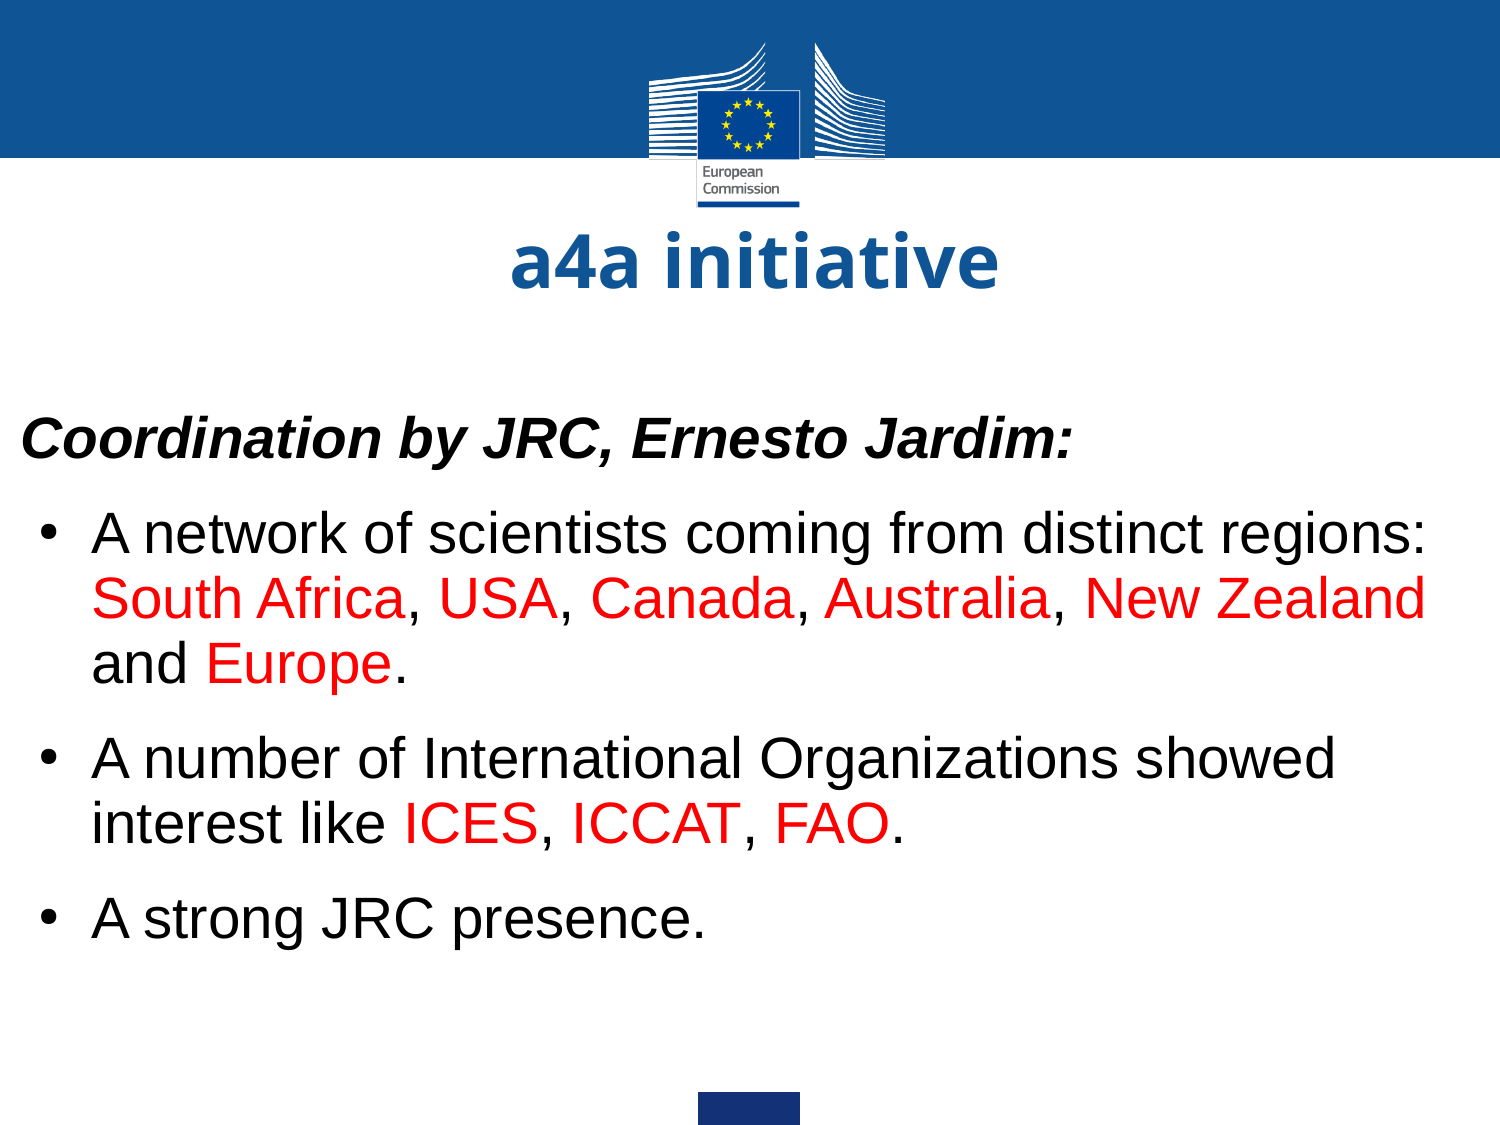

a4a initiative
#
Coordination by JRC, Ernesto Jardim:
A network of scientists coming from distinct regions: South Africa, USA, Canada, Australia, New Zealand and Europe.
A number of International Organizations showed interest like ICES, ICCAT, FAO.
A strong JRC presence.